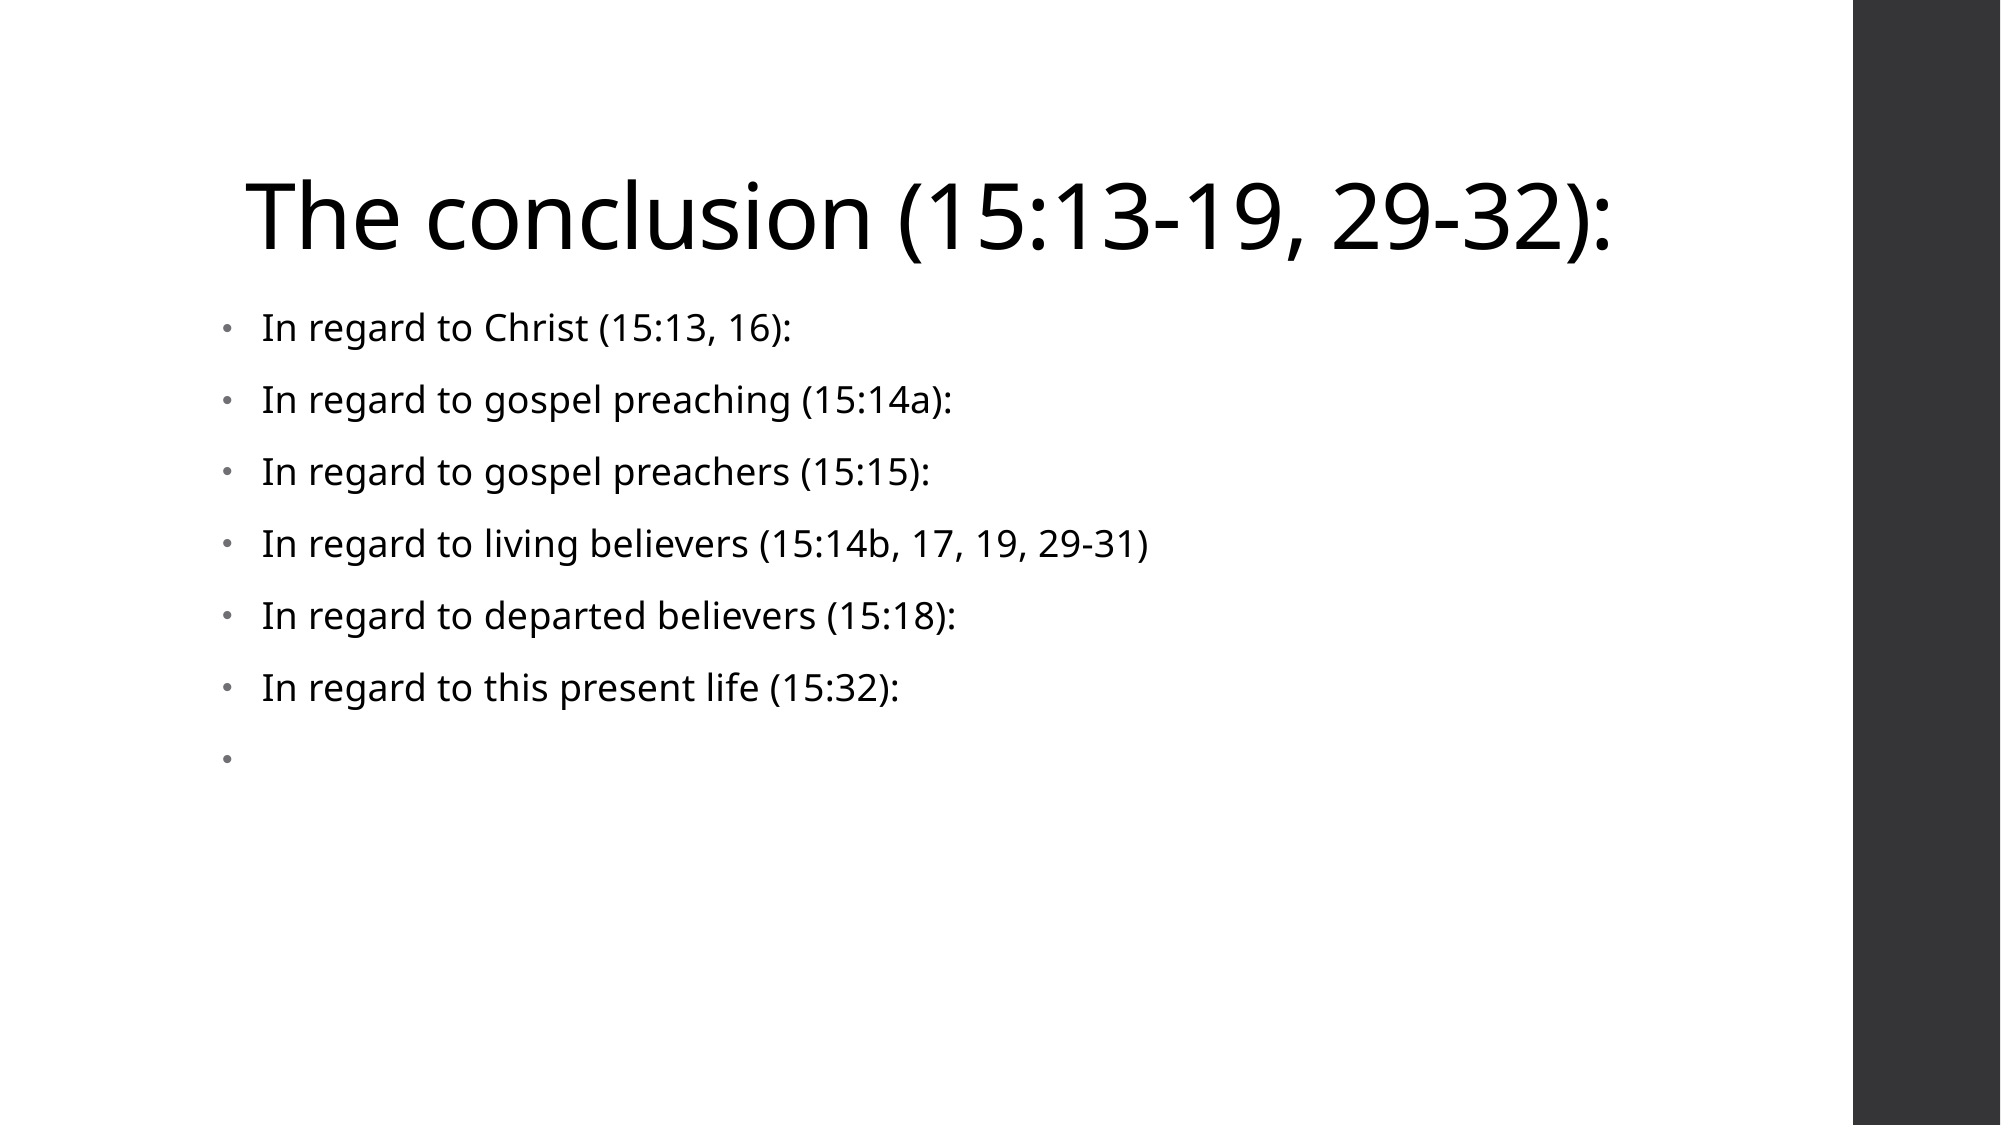

# The conclusion (15:13-19, 29-32):
 In regard to Christ (15:13, 16):
 In regard to gospel preaching (15:14a):
 In regard to gospel preachers (15:15):
 In regard to living believers (15:14b, 17, 19, 29-31)
 In regard to departed believers (15:18):
 In regard to this present life (15:32):